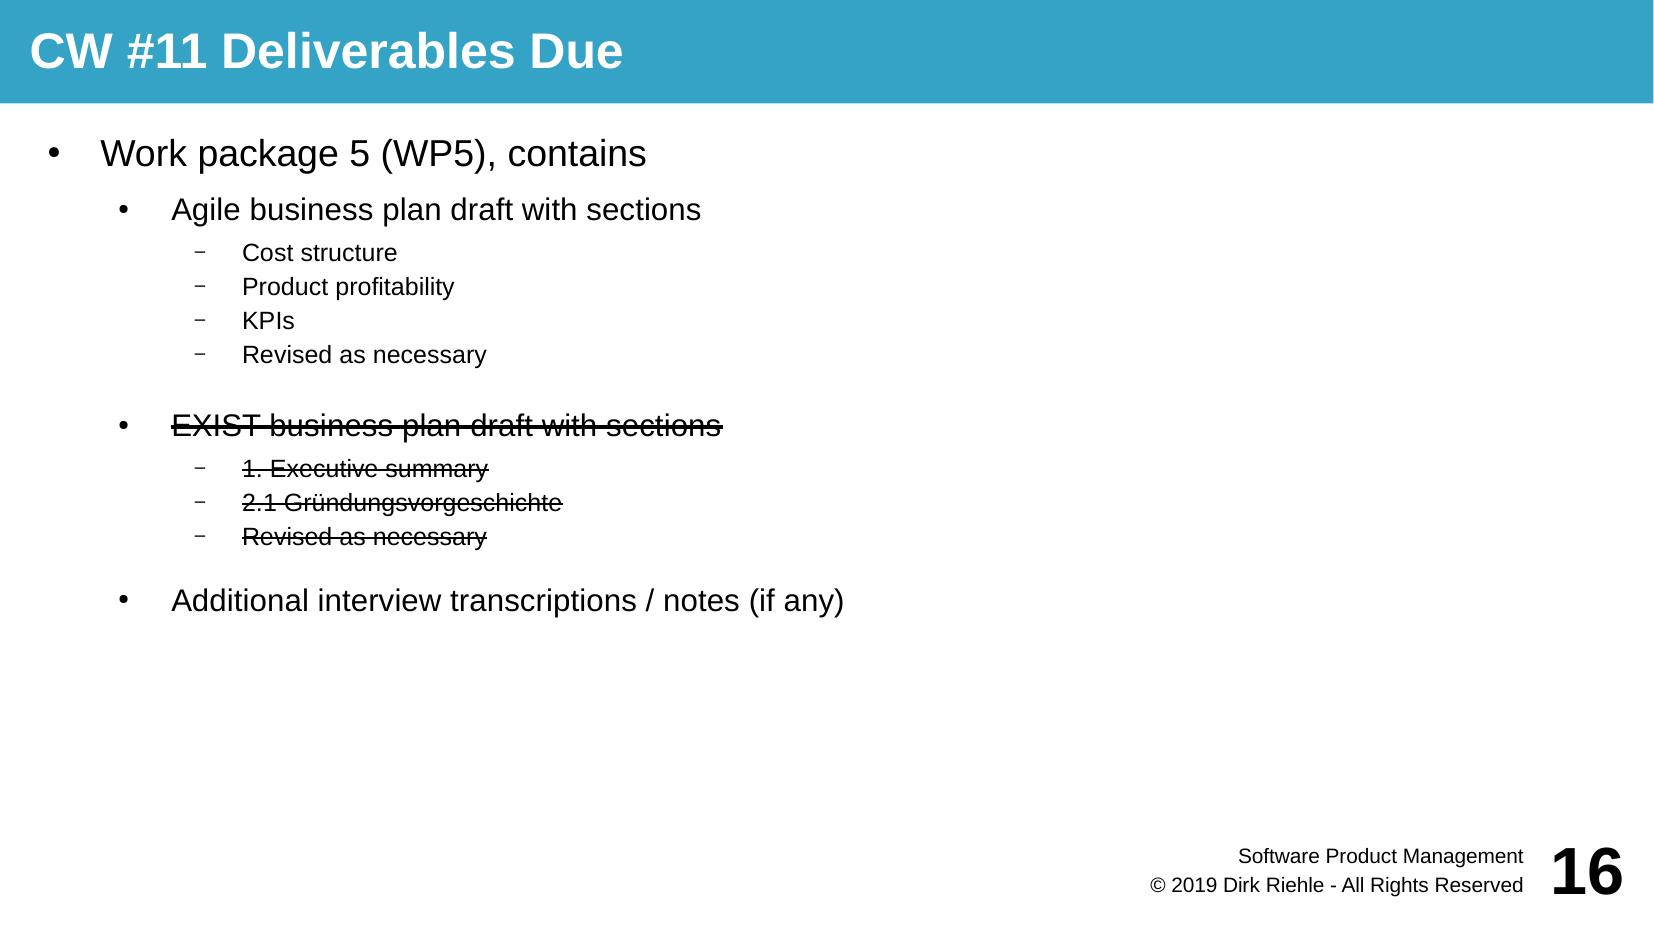

# CW #11 Deliverables Due
Work package 5 (WP5), contains
Agile business plan draft with sections
Cost structure
Product profitability
KPIs
Revised as necessary
EXIST business plan draft with sections
1. Executive summary
2.1 Gründungsvorgeschichte
Revised as necessary
Additional interview transcriptions / notes (if any)
Software Product Management
16
© 2019 Dirk Riehle - All Rights Reserved